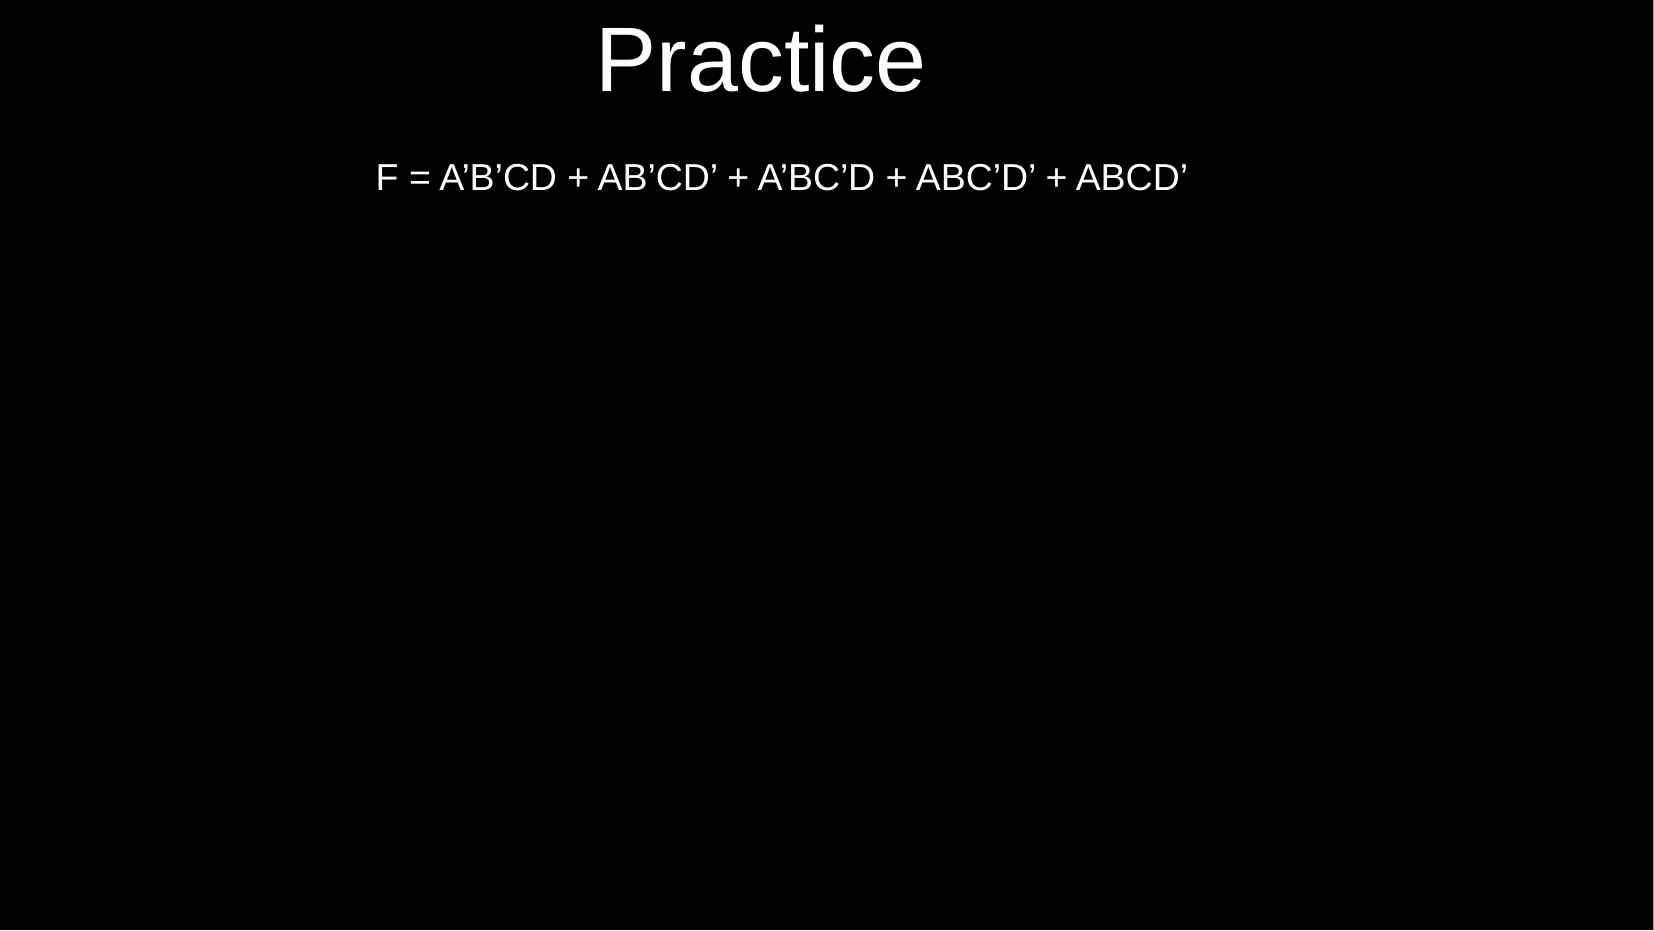

# Practice
F = A’B’CD + AB’CD’ + A’BC’D + ABC’D’ + ABCD’